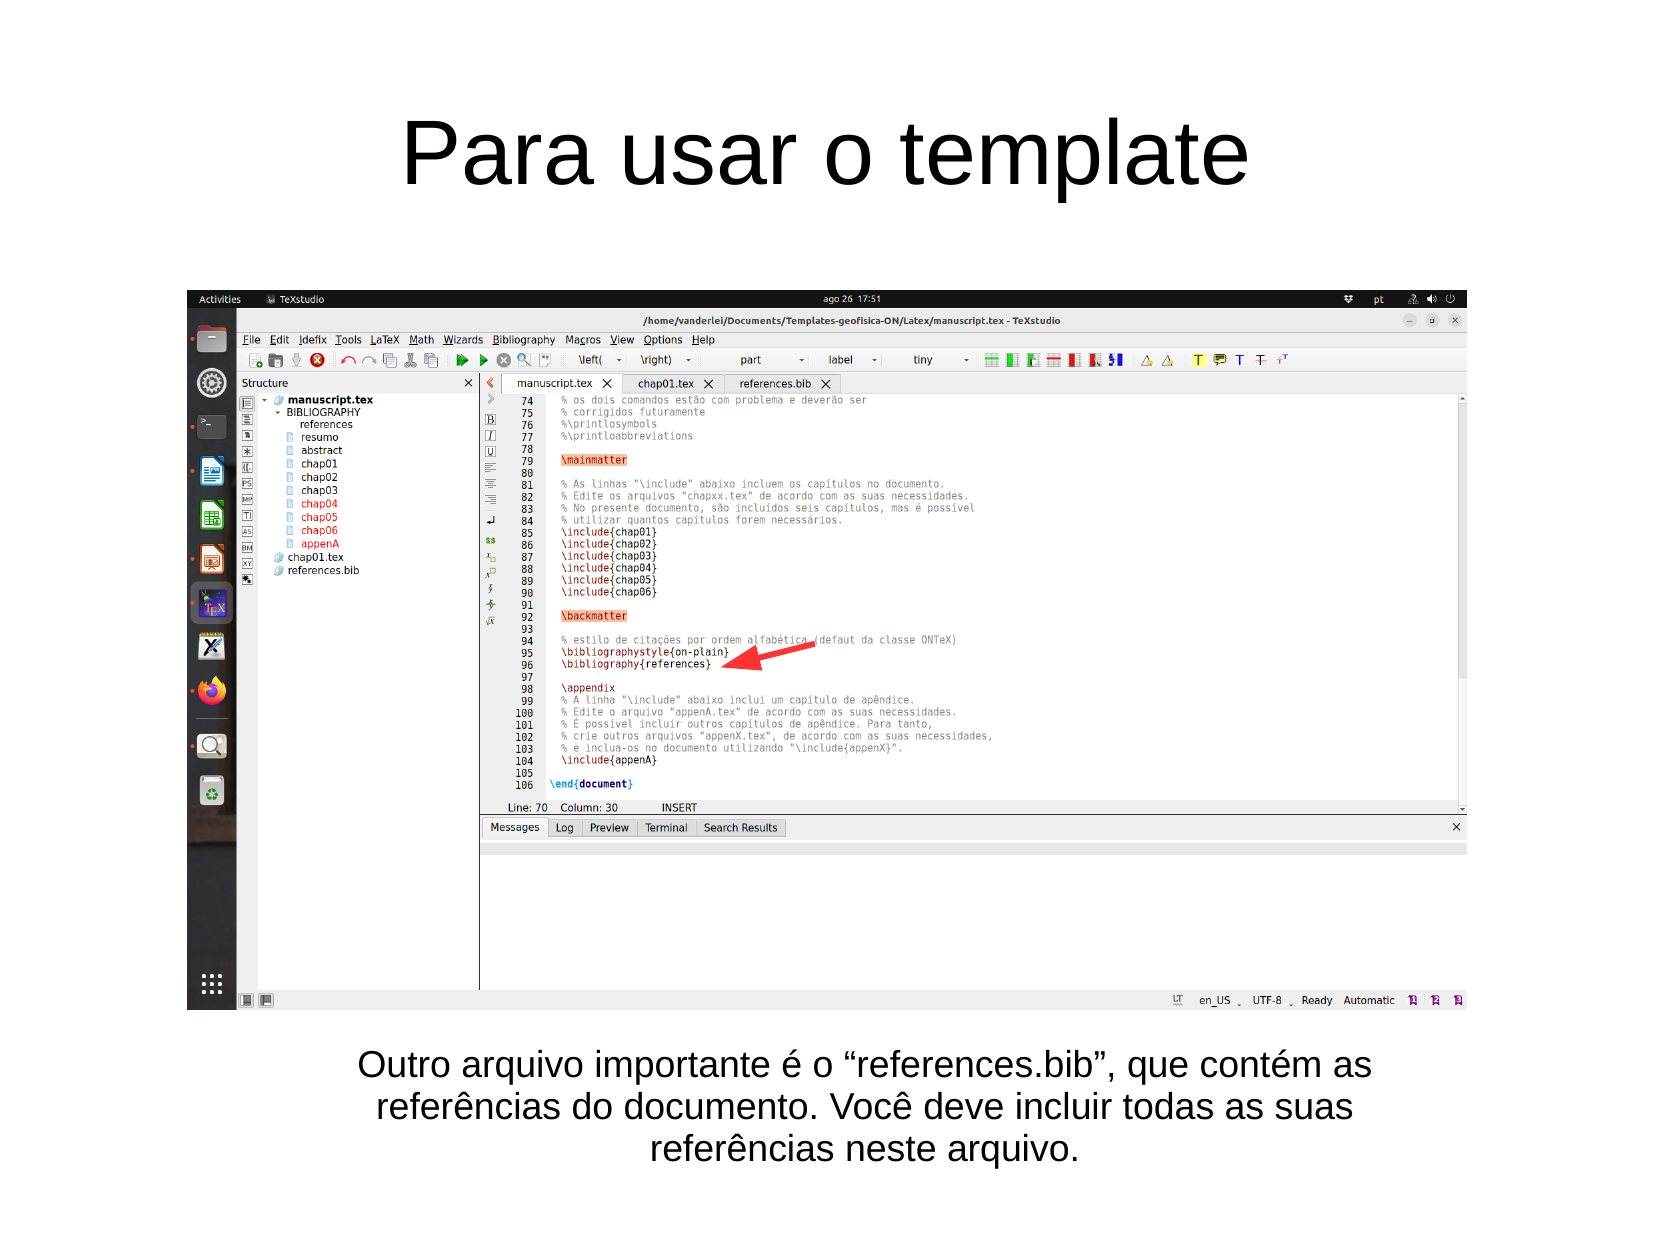

# Para usar o template
Outro arquivo importante é o “references.bib”, que contém as referências do documento. Você deve incluir todas as suas referências neste arquivo.